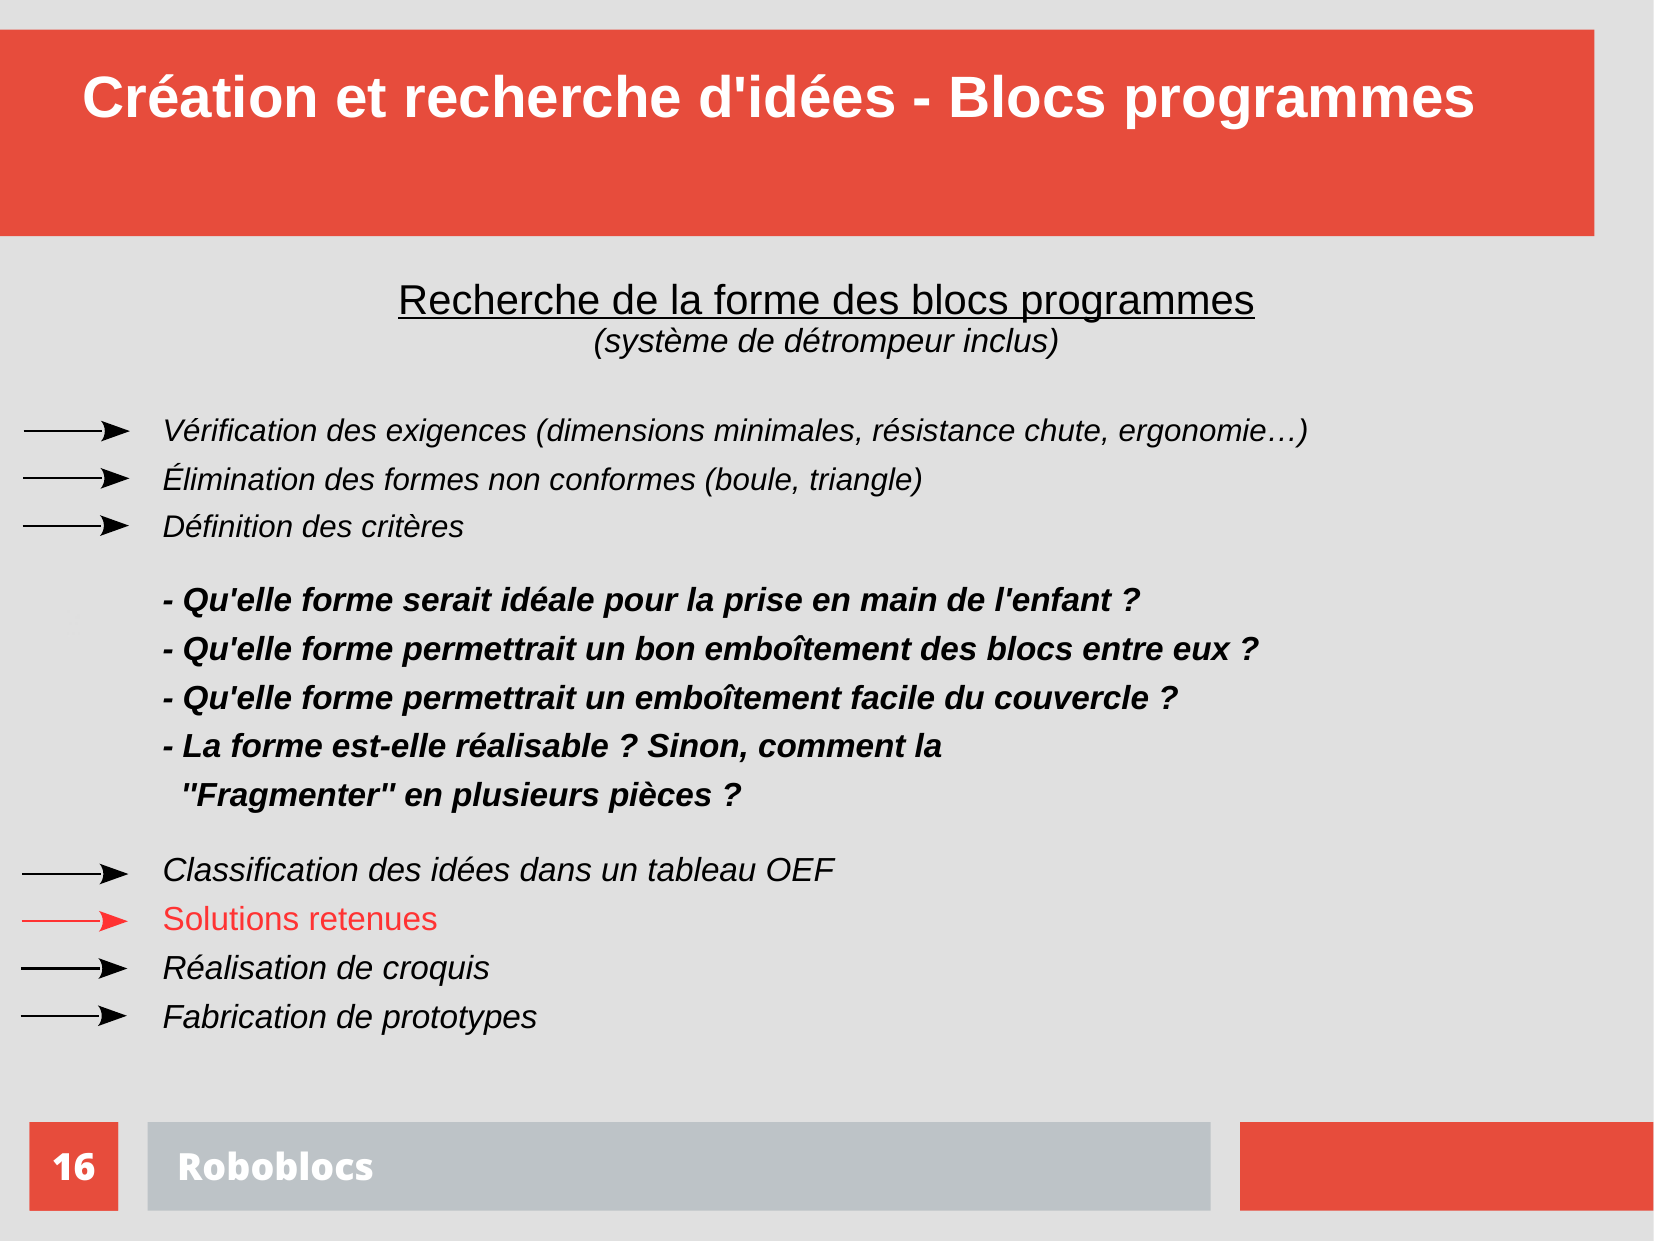

# Création et recherche d'idées - Blocs programmes
Recherche de la forme des blocs programmes
(système de détrompeur inclus)
			Vérification des exigences (dimensions minimales, résistance chute, ergonomie…)
			Élimination des formes non conformes (boule, triangle)
			Définition des critères
			- Qu'elle forme serait idéale pour la prise en main de l'enfant ?
			- Qu'elle forme permettrait un bon emboîtement des blocs entre eux ?
			- Qu'elle forme permettrait un emboîtement facile du couvercle ?
			- La forme est-elle réalisable ? Sinon, comment la
			 ''Fragmenter'' en plusieurs pièces ?
			Classification des idées dans un tableau OEF
			Solutions retenues
			Réalisation de croquis
			Fabrication de prototypes
16
Roboblocs